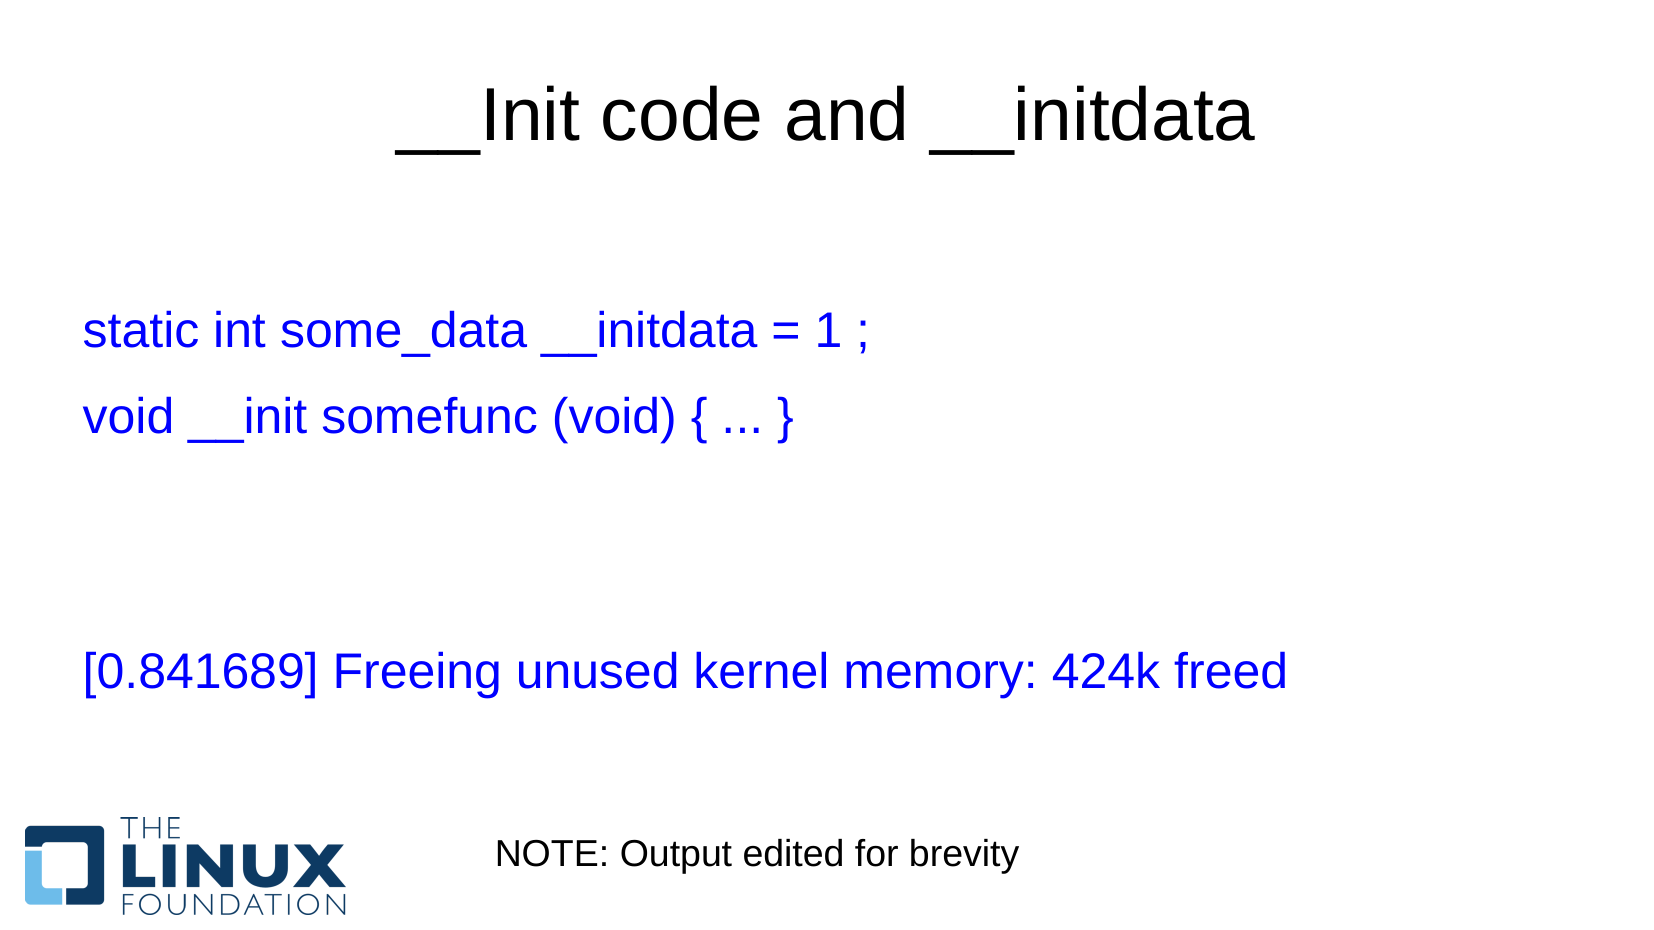

# __Init code and __initdata
static int some_data __initdata = 1 ;
void __init somefunc (void) { ... }
[0.841689] Freeing unused kernel memory: 424k freed
NOTE: Output edited for brevity